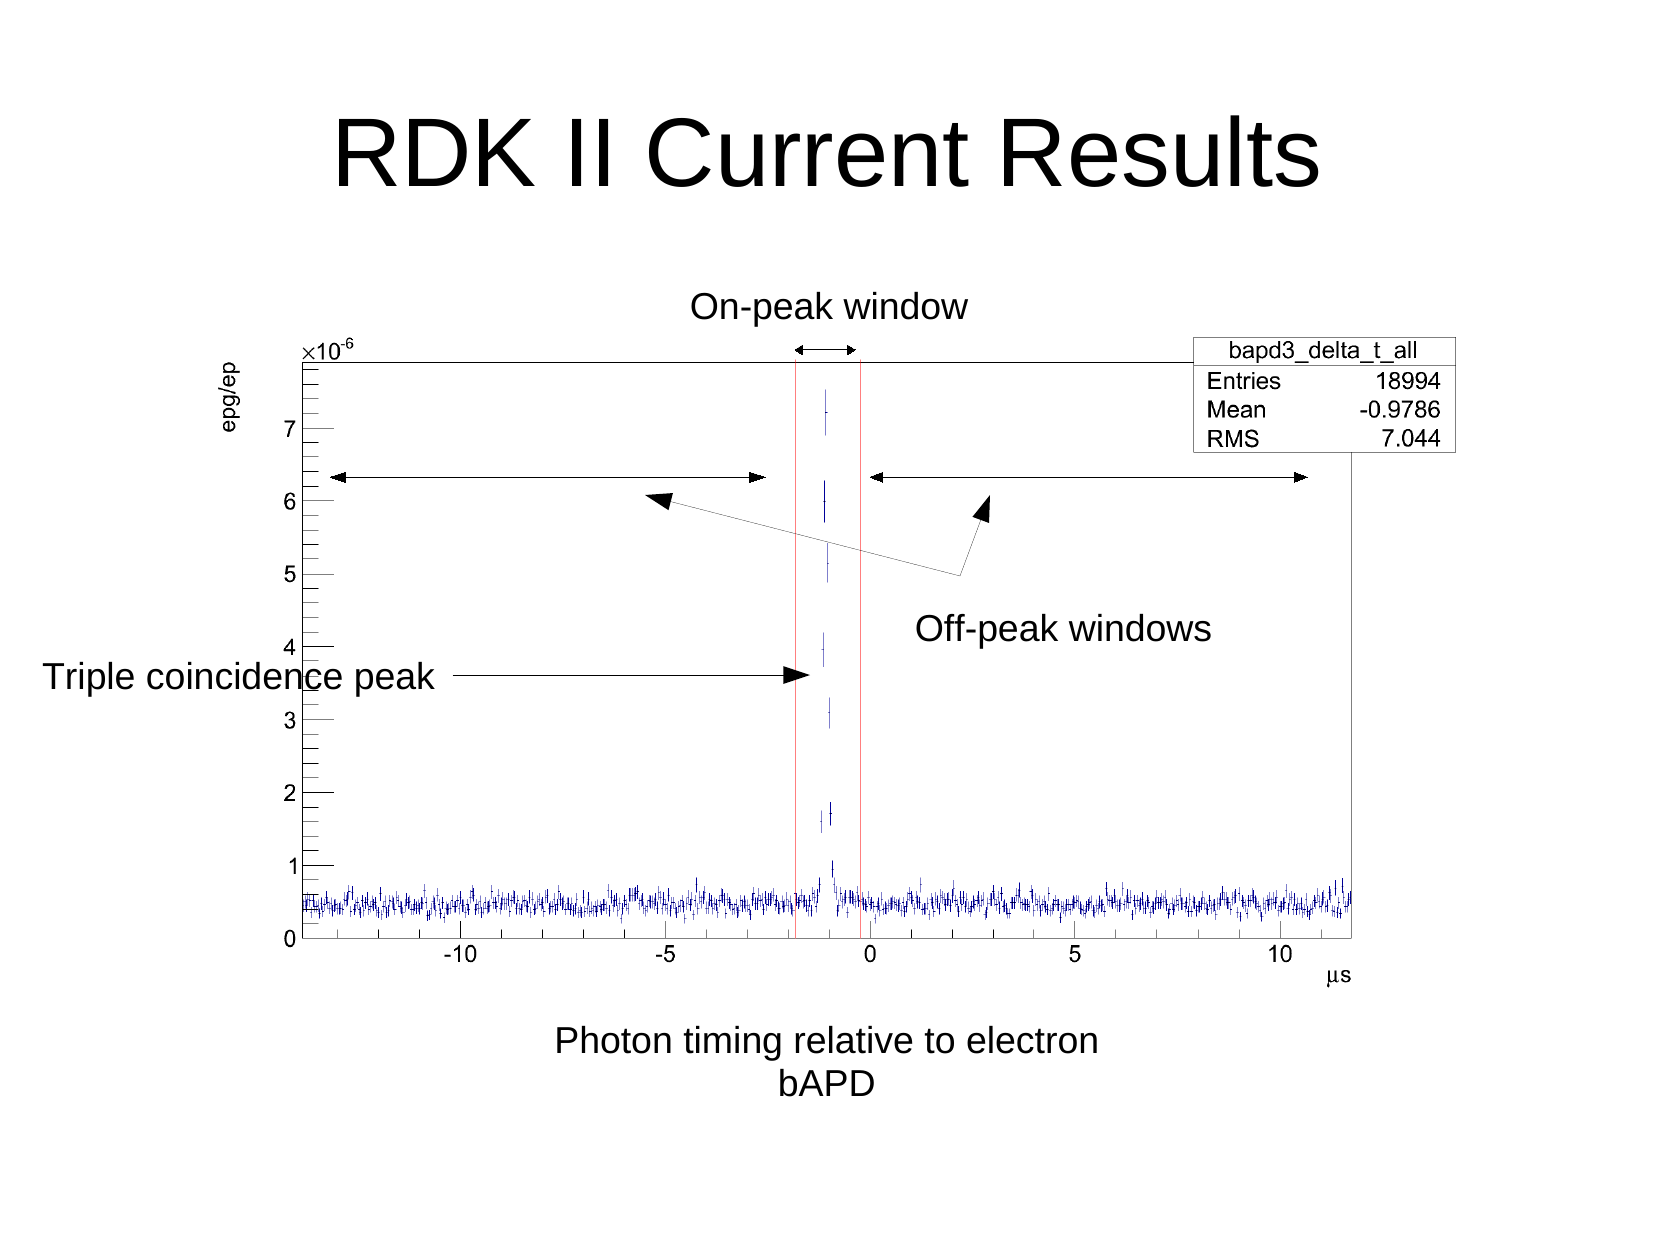

# RDK II Current Results
On-peak window
Off-peak windows
Triple coincidence peak
Photon timing relative to electron
bAPD